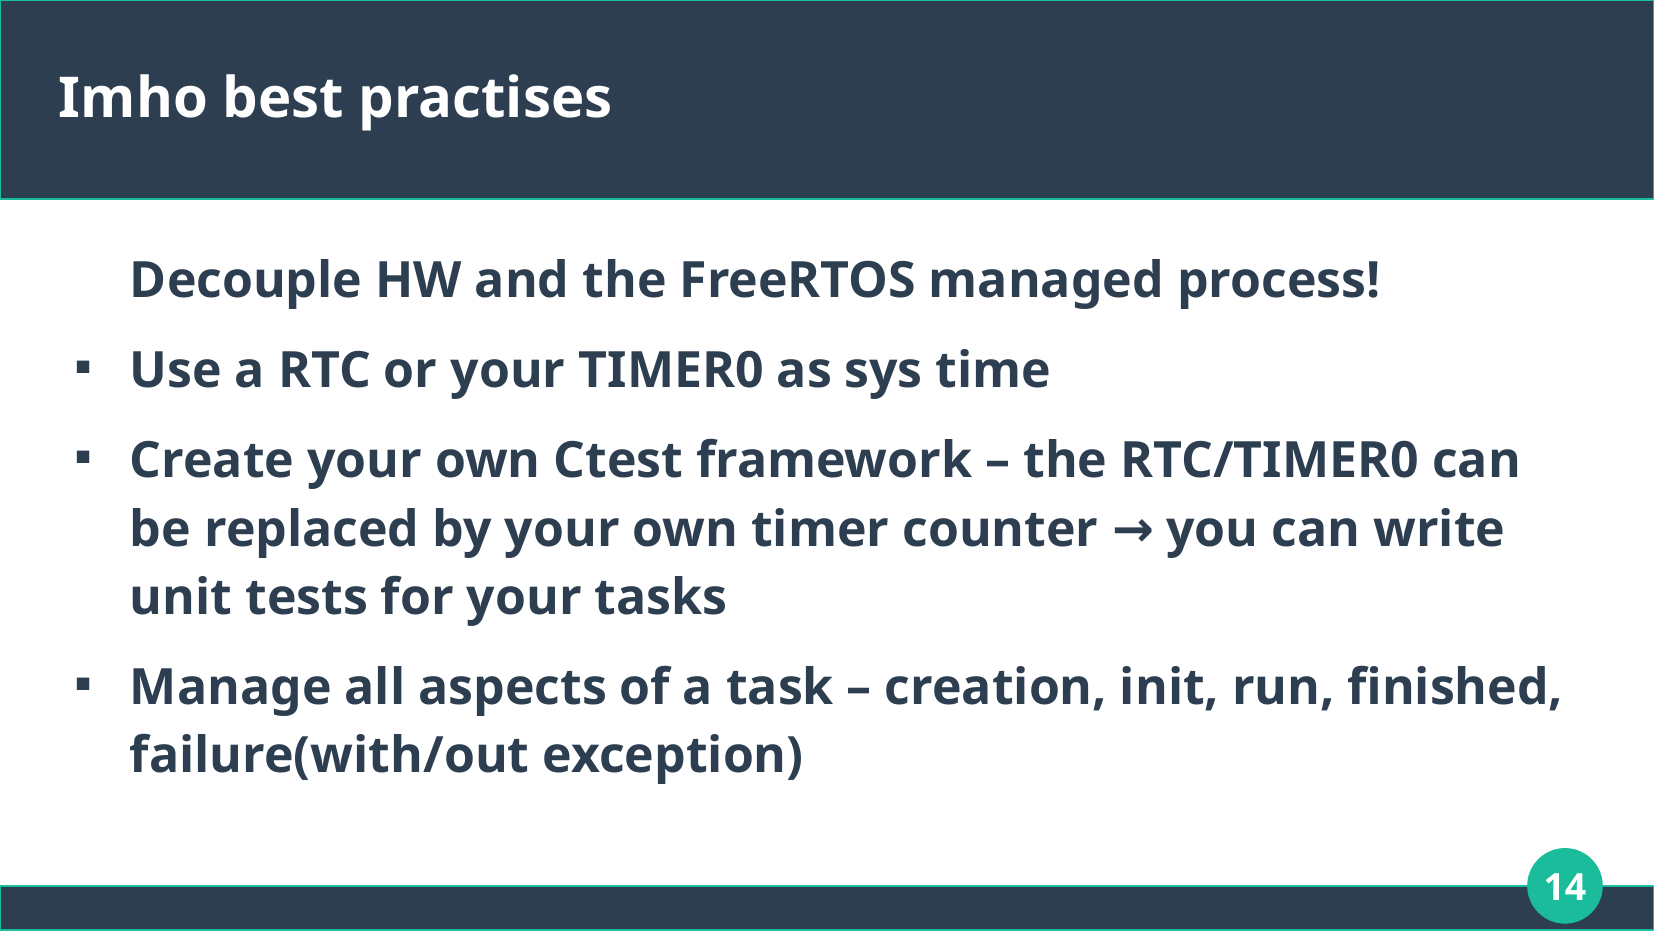

# Imho best practises
Decouple HW and the FreeRTOS managed process!
Use a RTC or your TIMER0 as sys time
Create your own Ctest framework – the RTC/TIMER0 can be replaced by your own timer counter → you can write unit tests for your tasks
Manage all aspects of a task – creation, init, run, finished, failure(with/out exception)
14